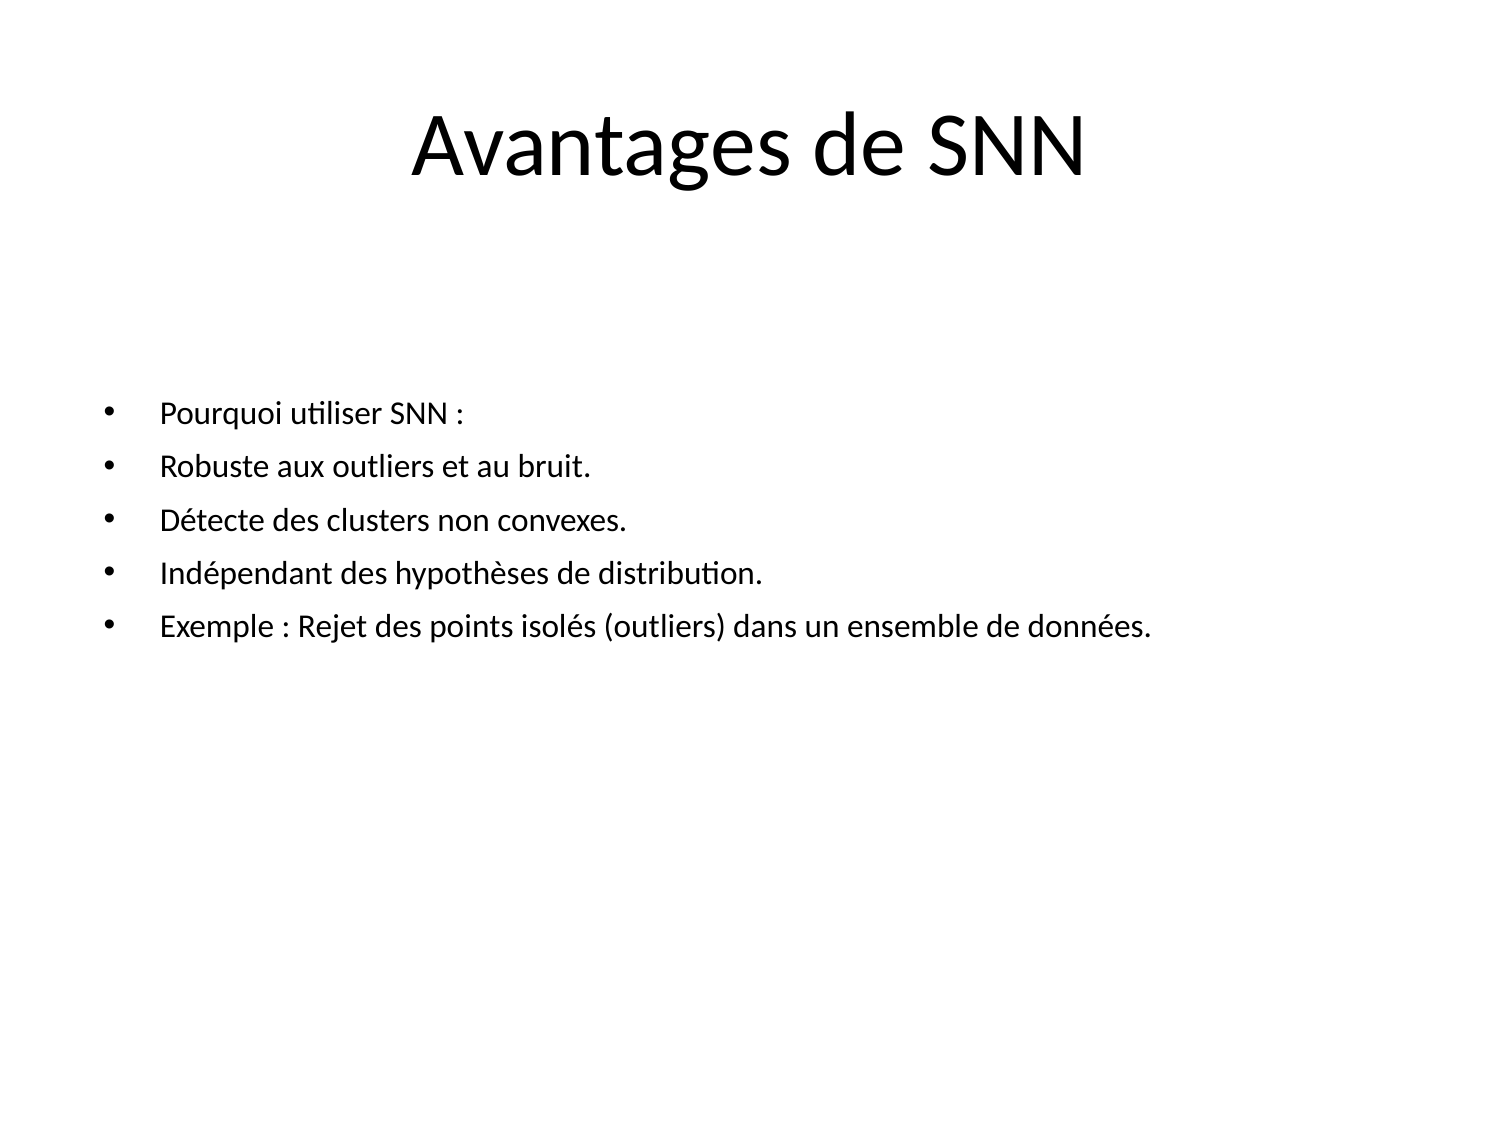

# Avantages de SNN
Pourquoi utiliser SNN :
Robuste aux outliers et au bruit.
Détecte des clusters non convexes.
Indépendant des hypothèses de distribution.
Exemple : Rejet des points isolés (outliers) dans un ensemble de données.